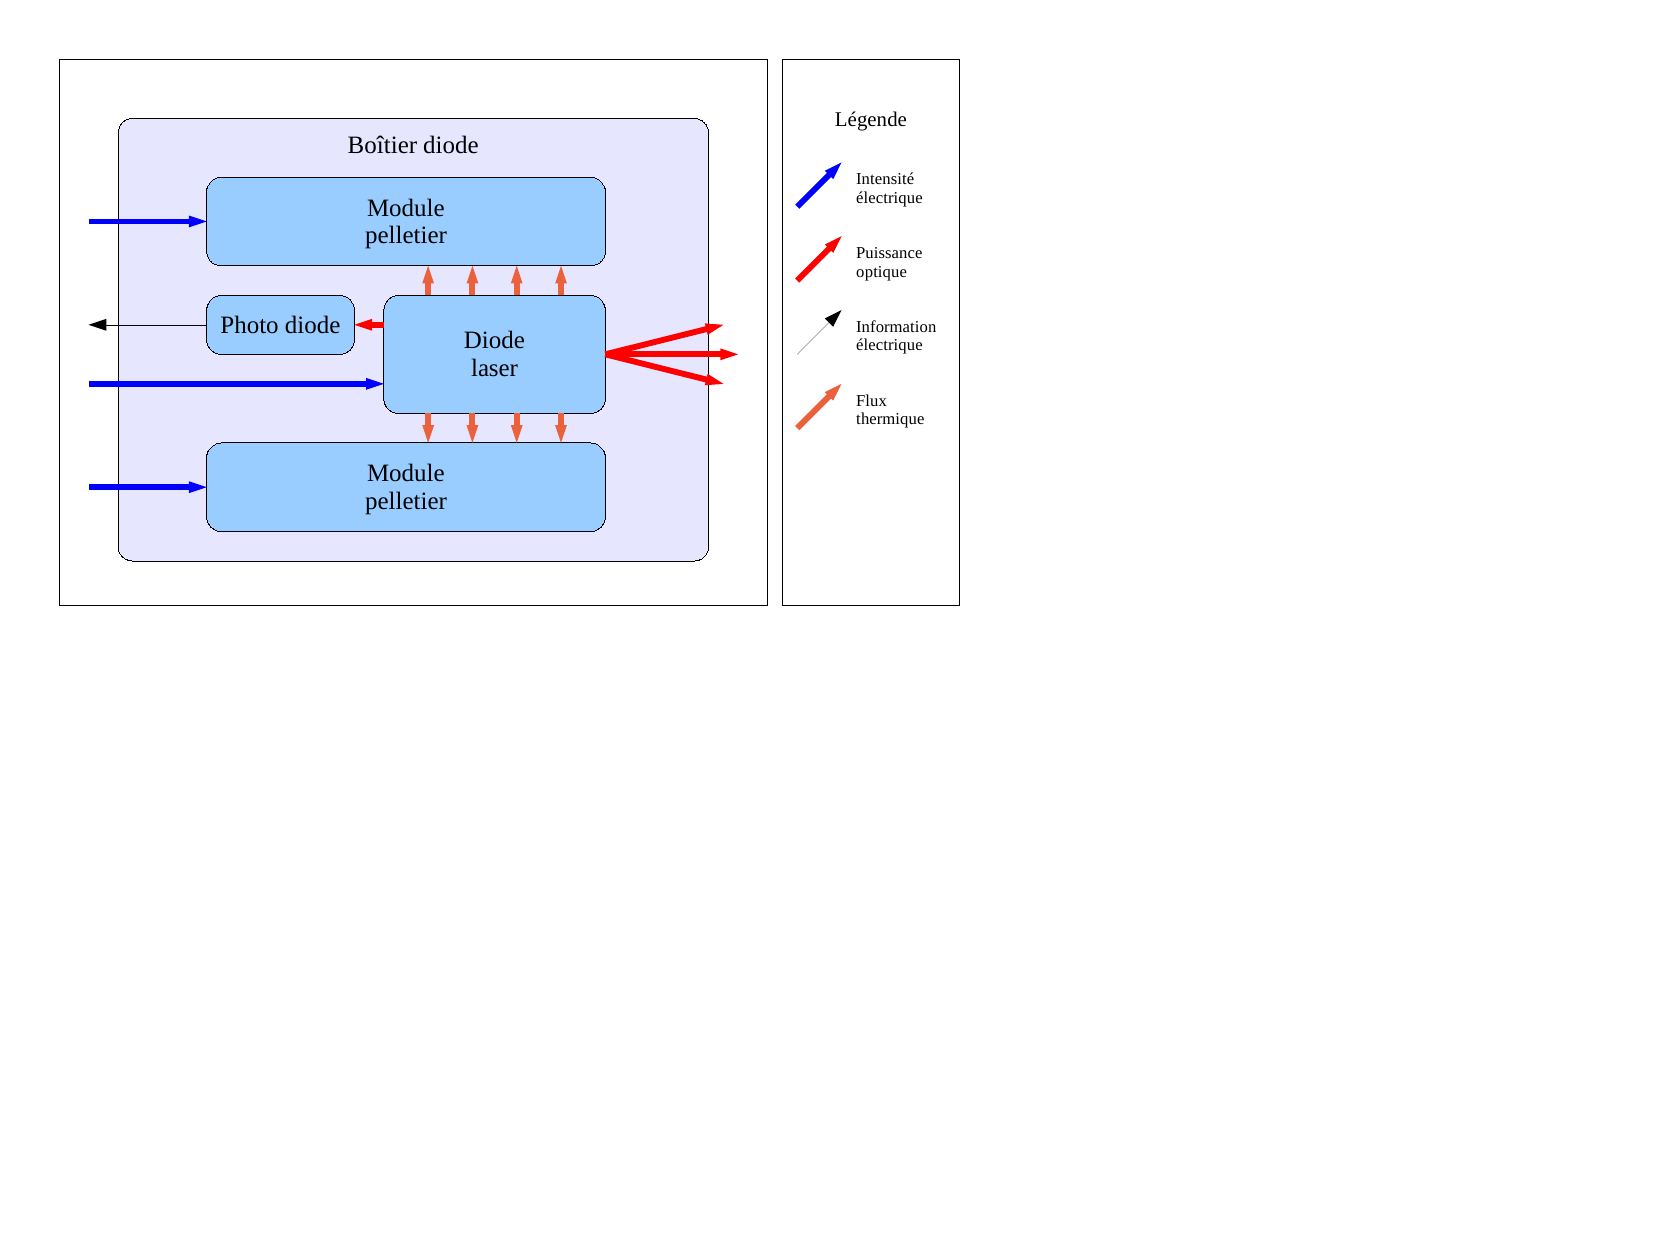

Légende
Boîtier diode
Intensité électrique
Module
pelletier
Puissance optique
Photo diode
Diode
laser
Information électrique
Flux
thermique
Module
pelletier